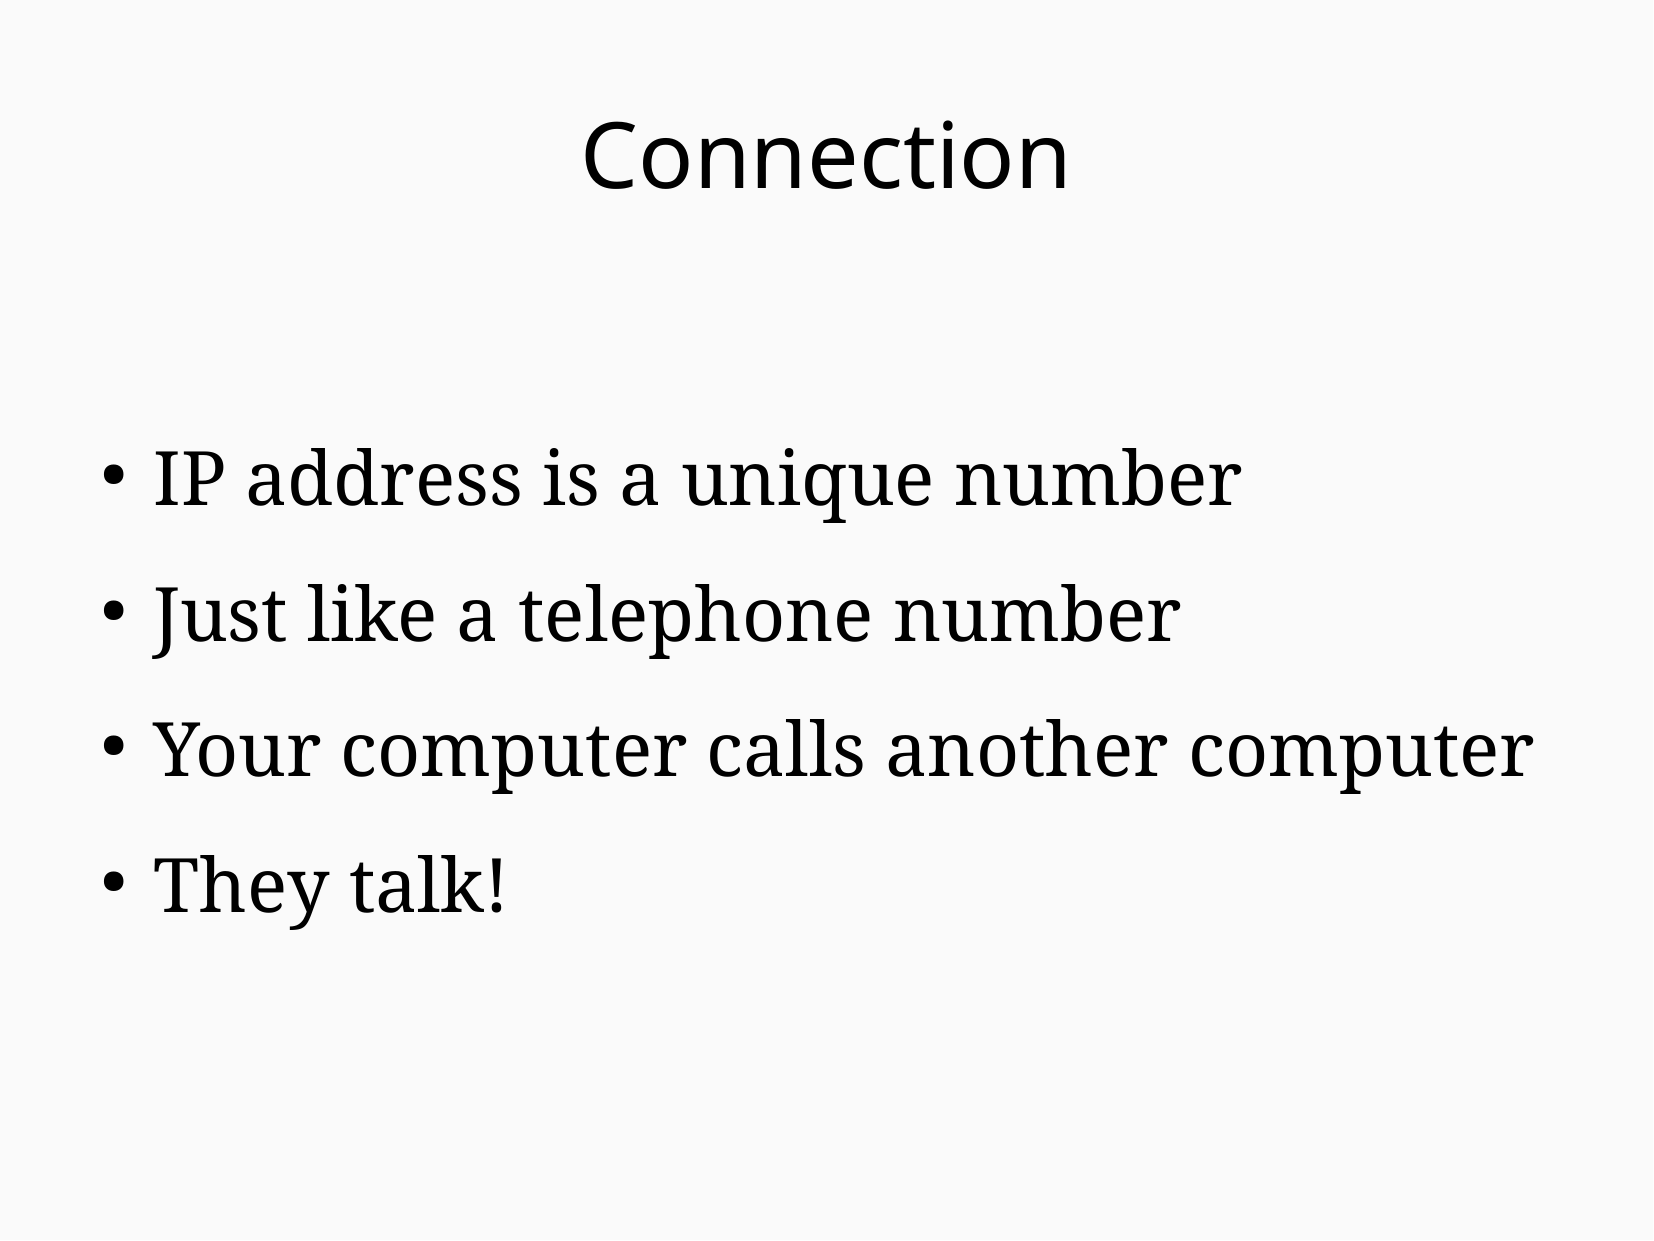

# Connection
IP address is a unique number
Just like a telephone number
Your computer calls another computer
They talk!